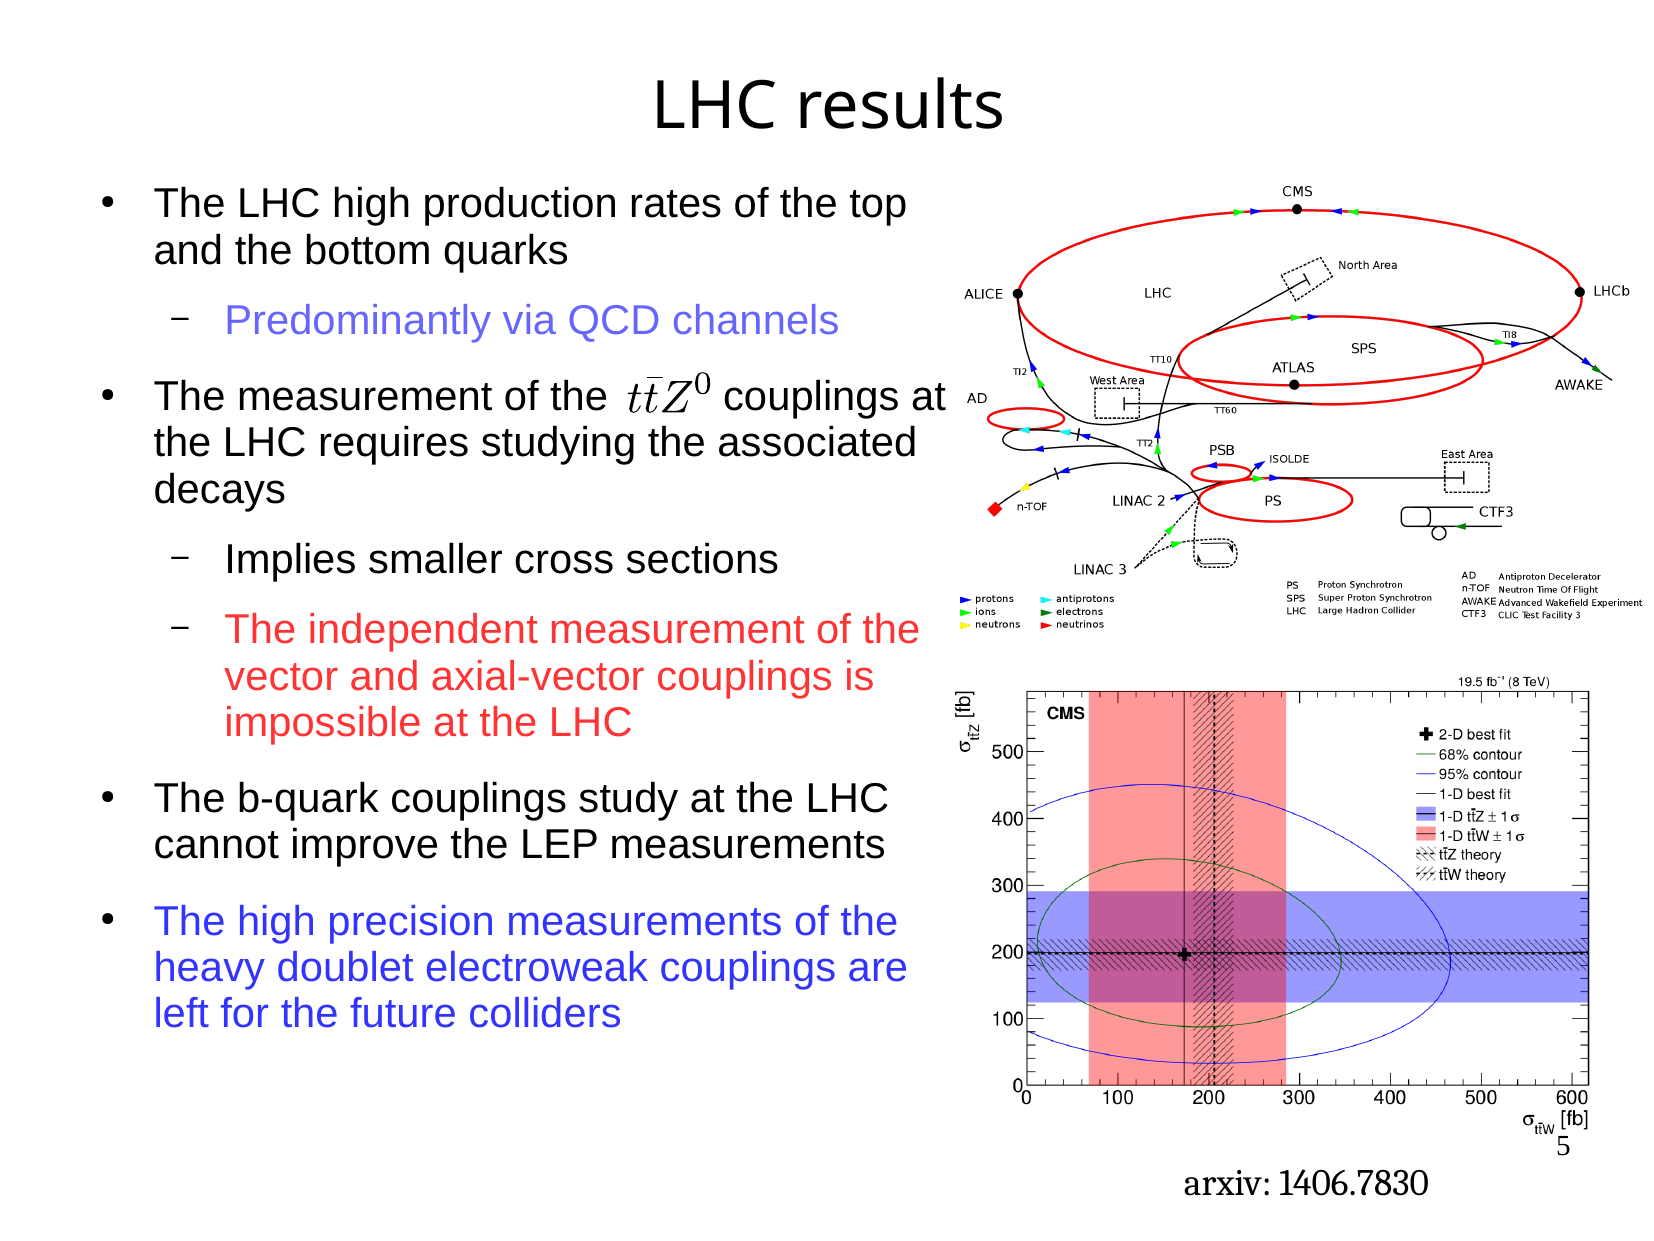

# LHC results
The LHC high production rates of the top and the bottom quarks
Predominantly via QCD channels
The measurement of the couplings at the LHC requires studying the associated decays
Implies smaller cross sections
The independent measurement of the vector and axial-vector couplings is impossible at the LHC
The b-quark couplings study at the LHC cannot improve the LEP measurements
The high precision measurements of the heavy doublet electroweak couplings are left for the future colliders
5
arxiv: 1406.7830